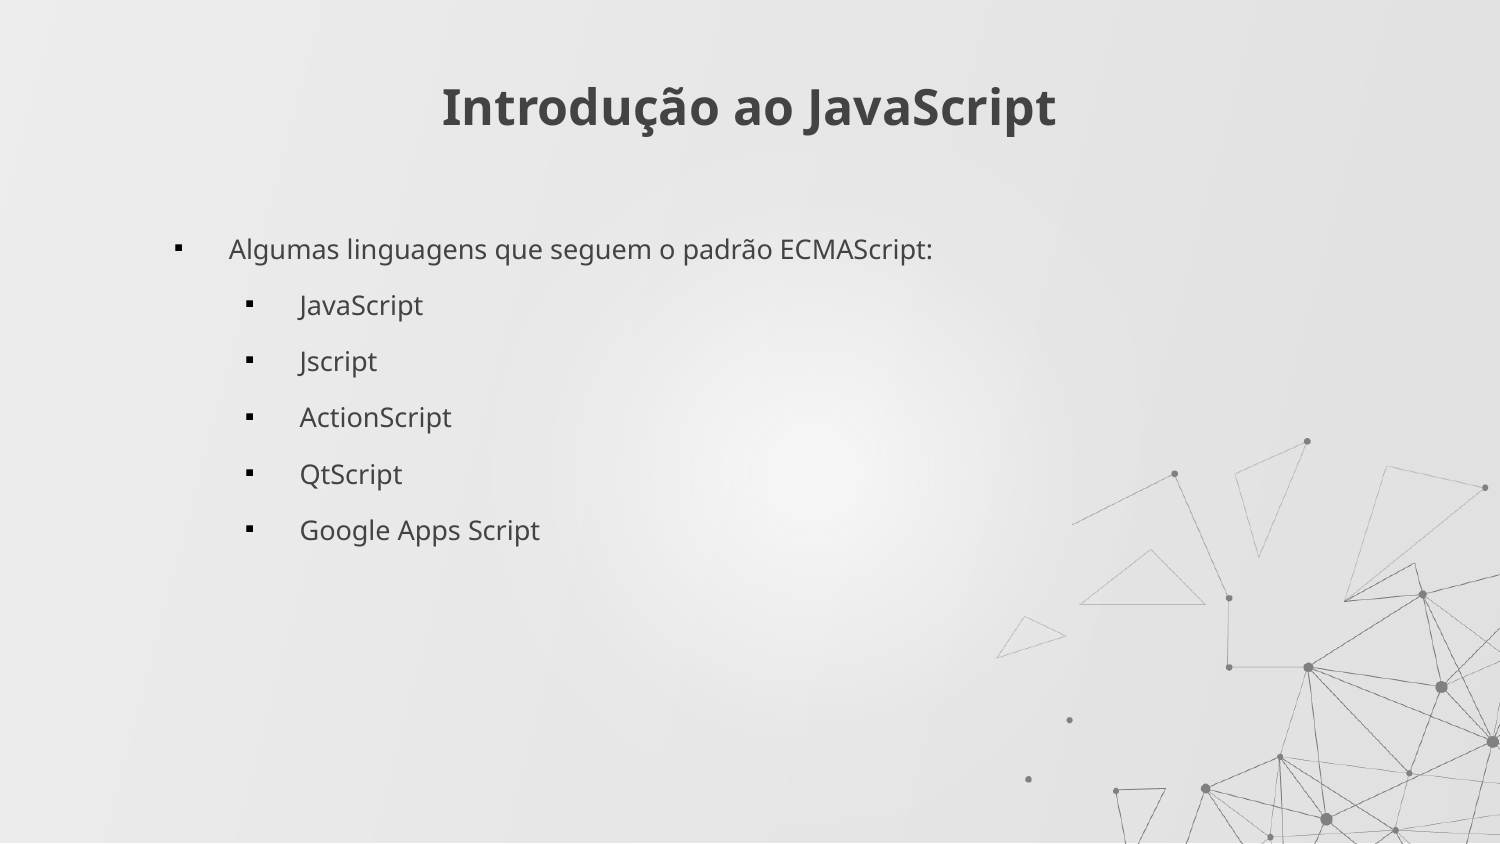

Introdução ao JavaScript
# Algumas linguagens que seguem o padrão ECMAScript:
JavaScript
Jscript
ActionScript
QtScript
Google Apps Script